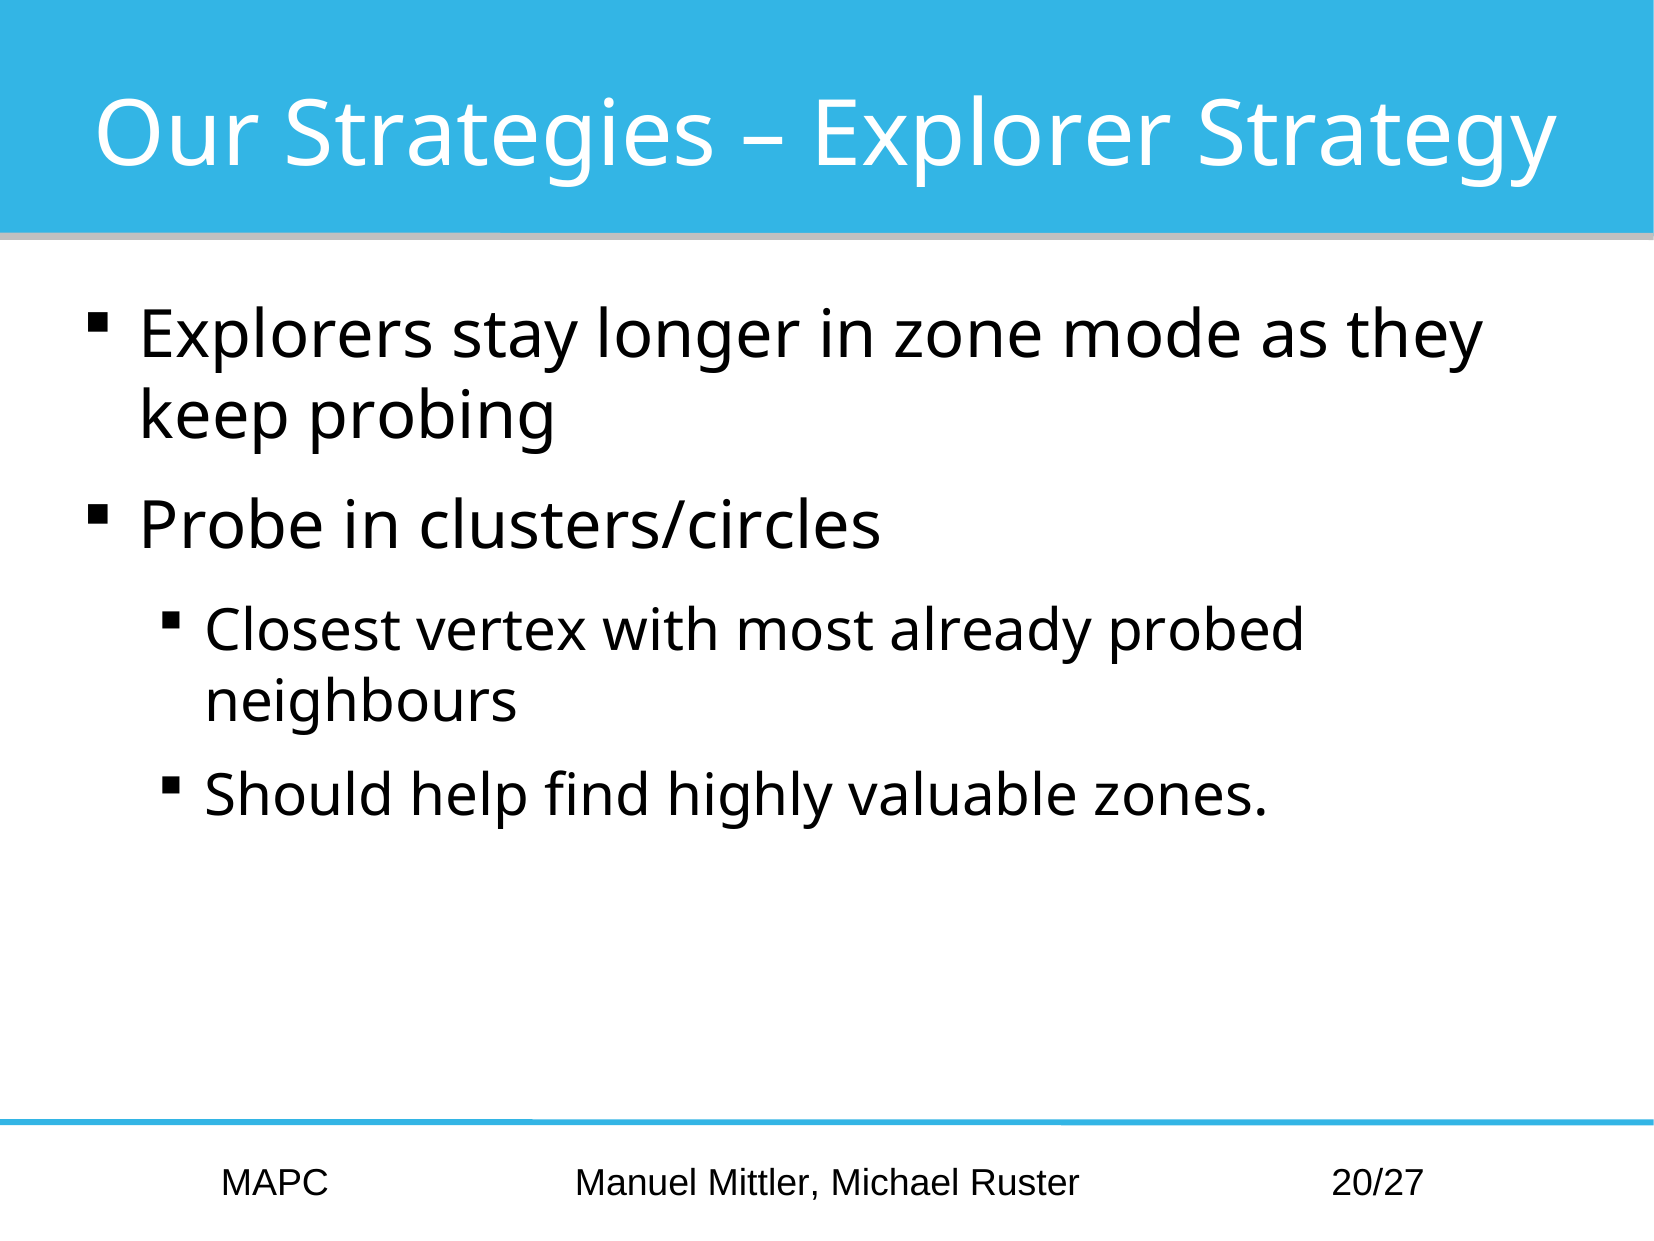

# Our Strategies – Explorer Strategy
Explorers stay longer in zone mode as they keep probing
Probe in clusters/circles
Closest vertex with most already probed neighbours
Should help find highly valuable zones.
20